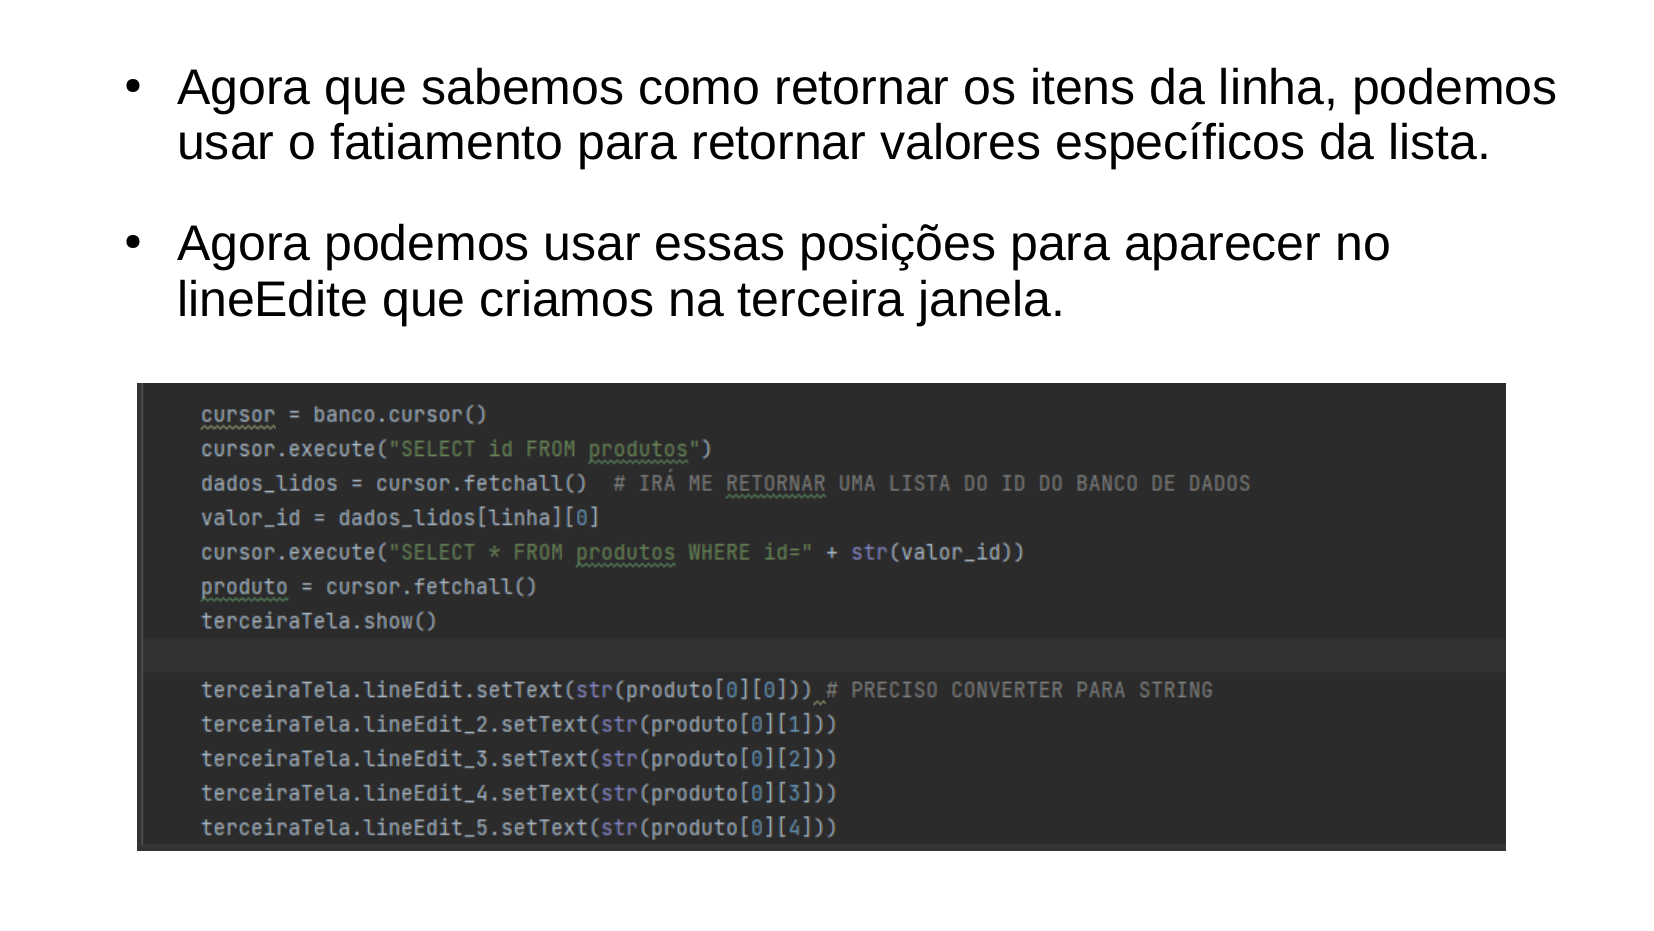

# Agora que sabemos como retornar os itens da linha, podemos usar o fatiamento para retornar valores específicos da lista.
Agora podemos usar essas posições para aparecer no lineEdite que criamos na terceira janela.